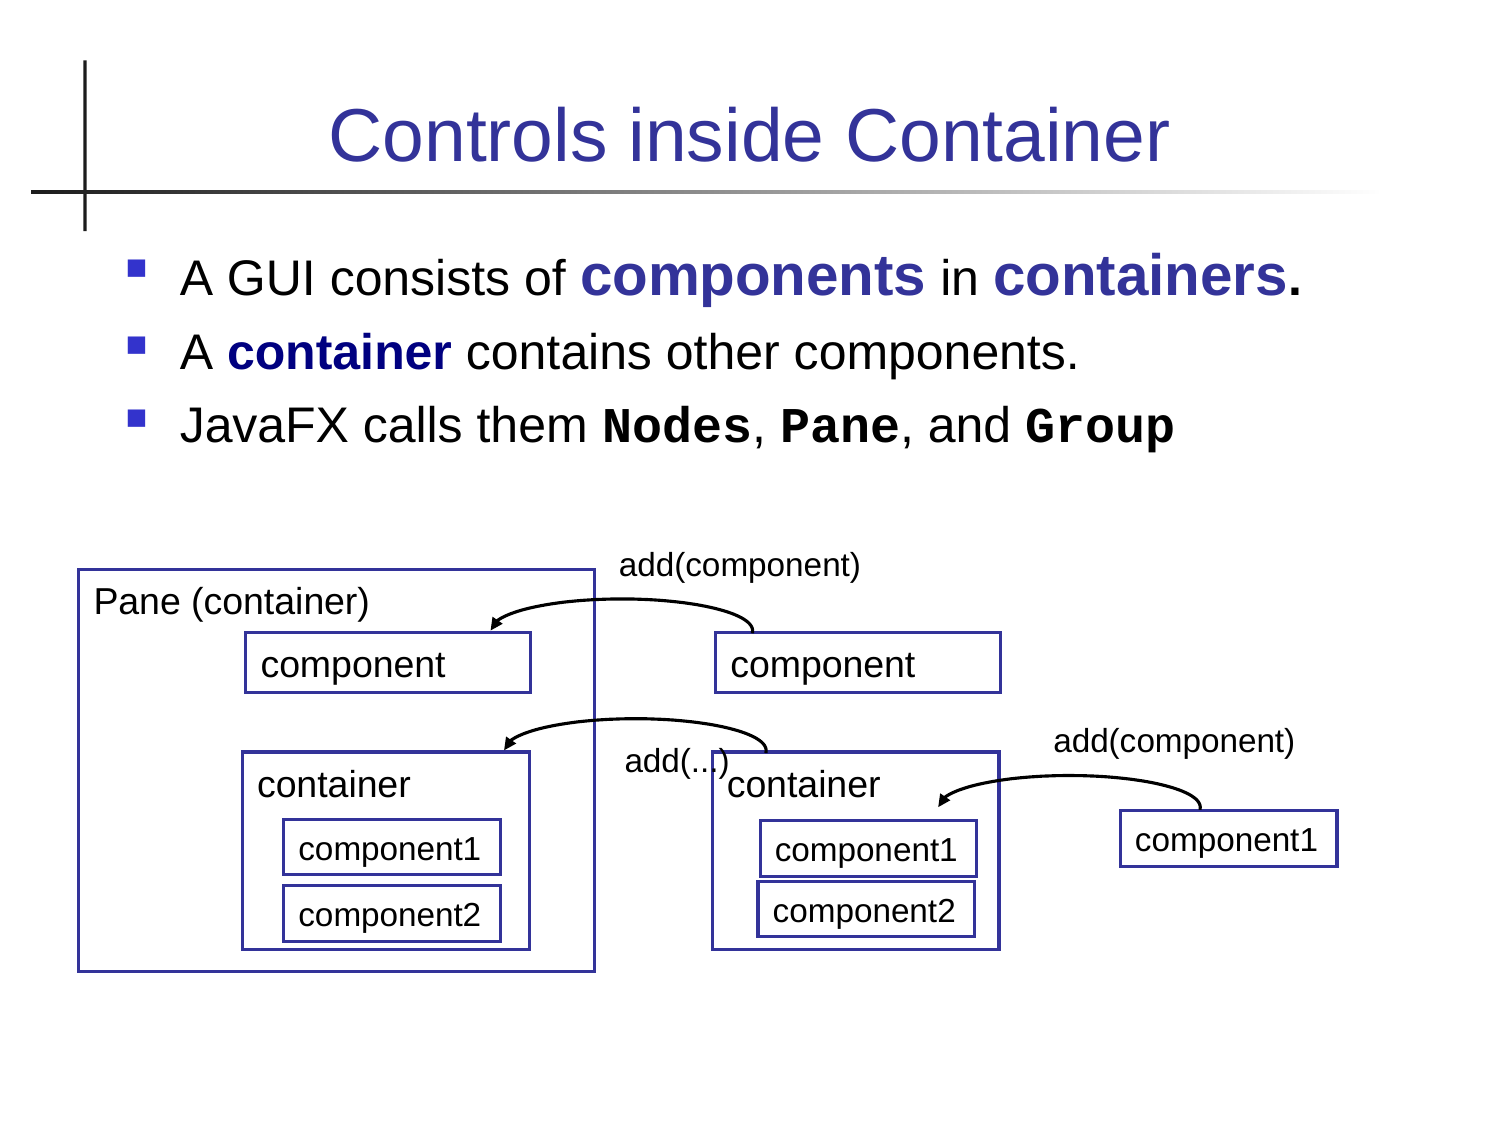

# Controls inside Container
A GUI consists of components in containers.
A container contains other components.
JavaFX calls them Nodes, Pane, and Group
add(component)
Pane (container)
component
component
add(component)
add(...)
container
container
component1
component1
component1
component2
component2